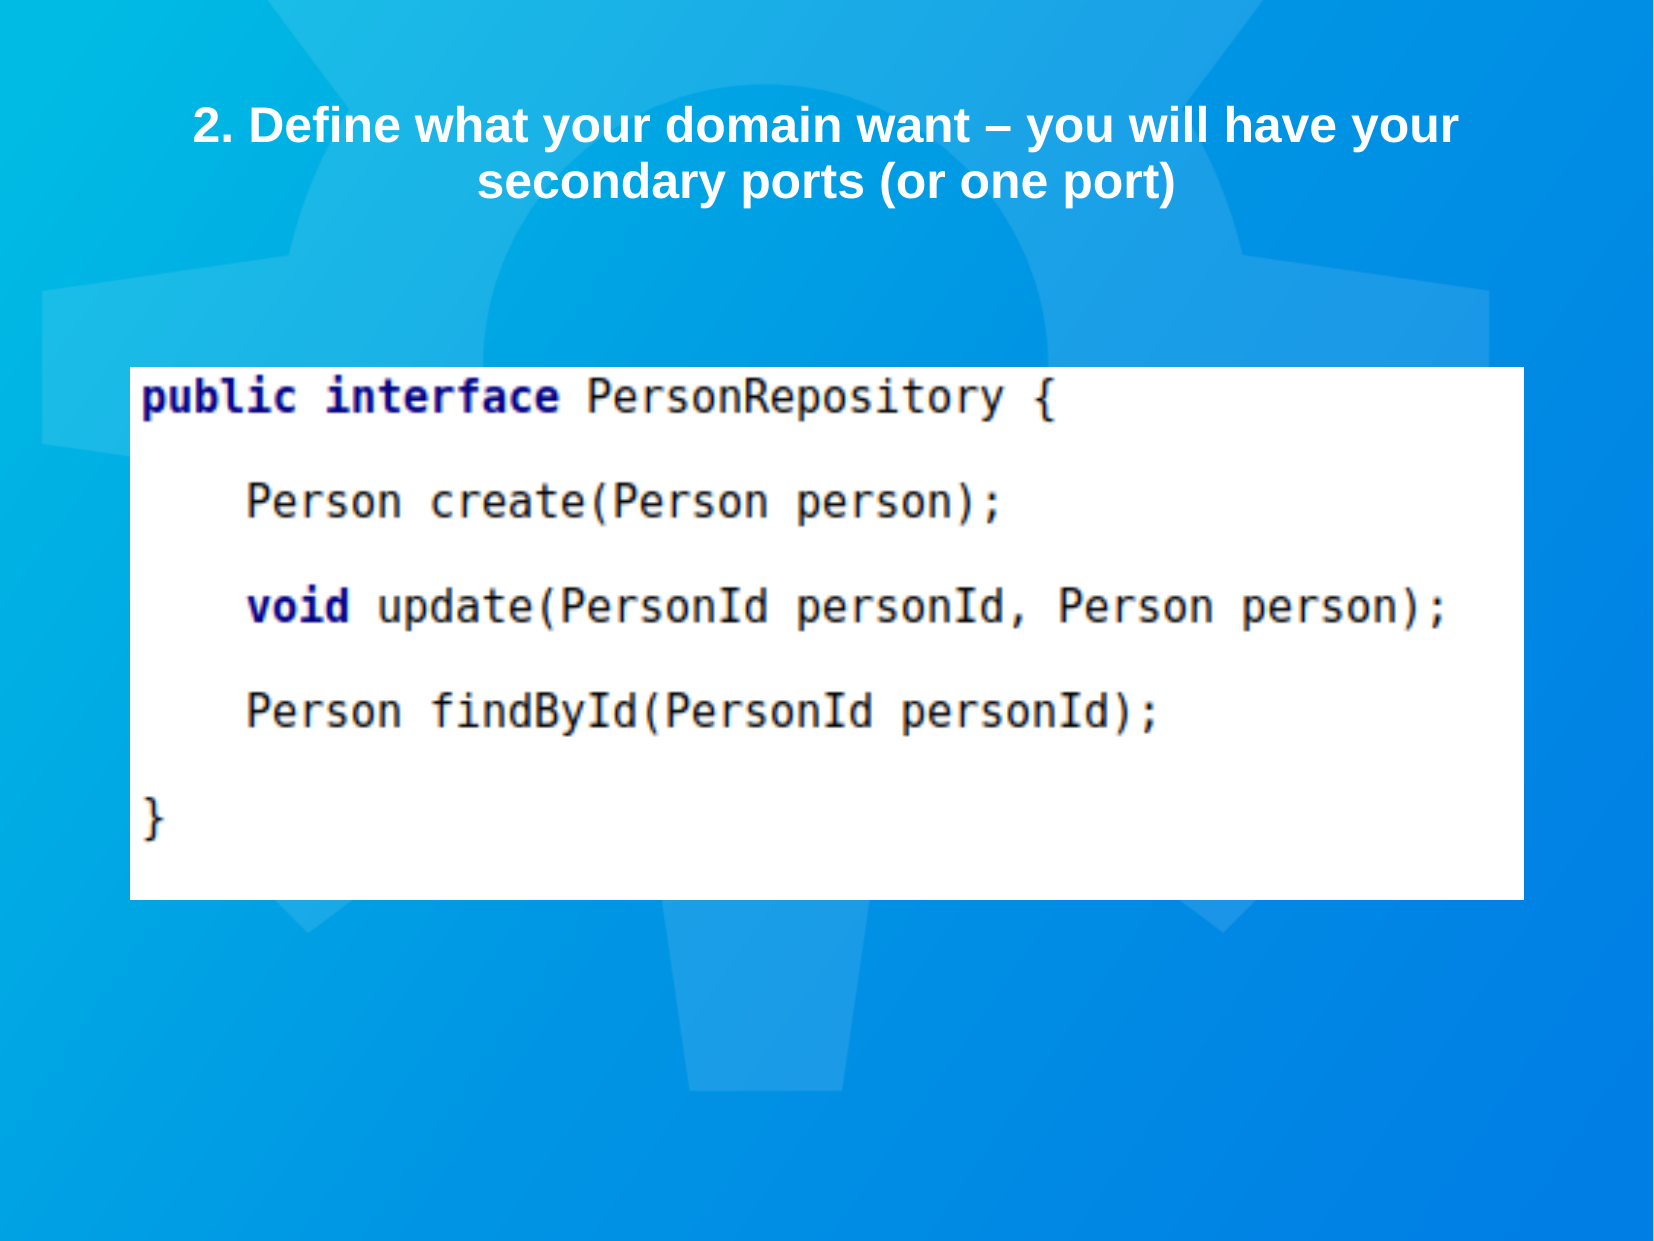

# 2. Define what your domain want – you will have your secondary ports (or one port)